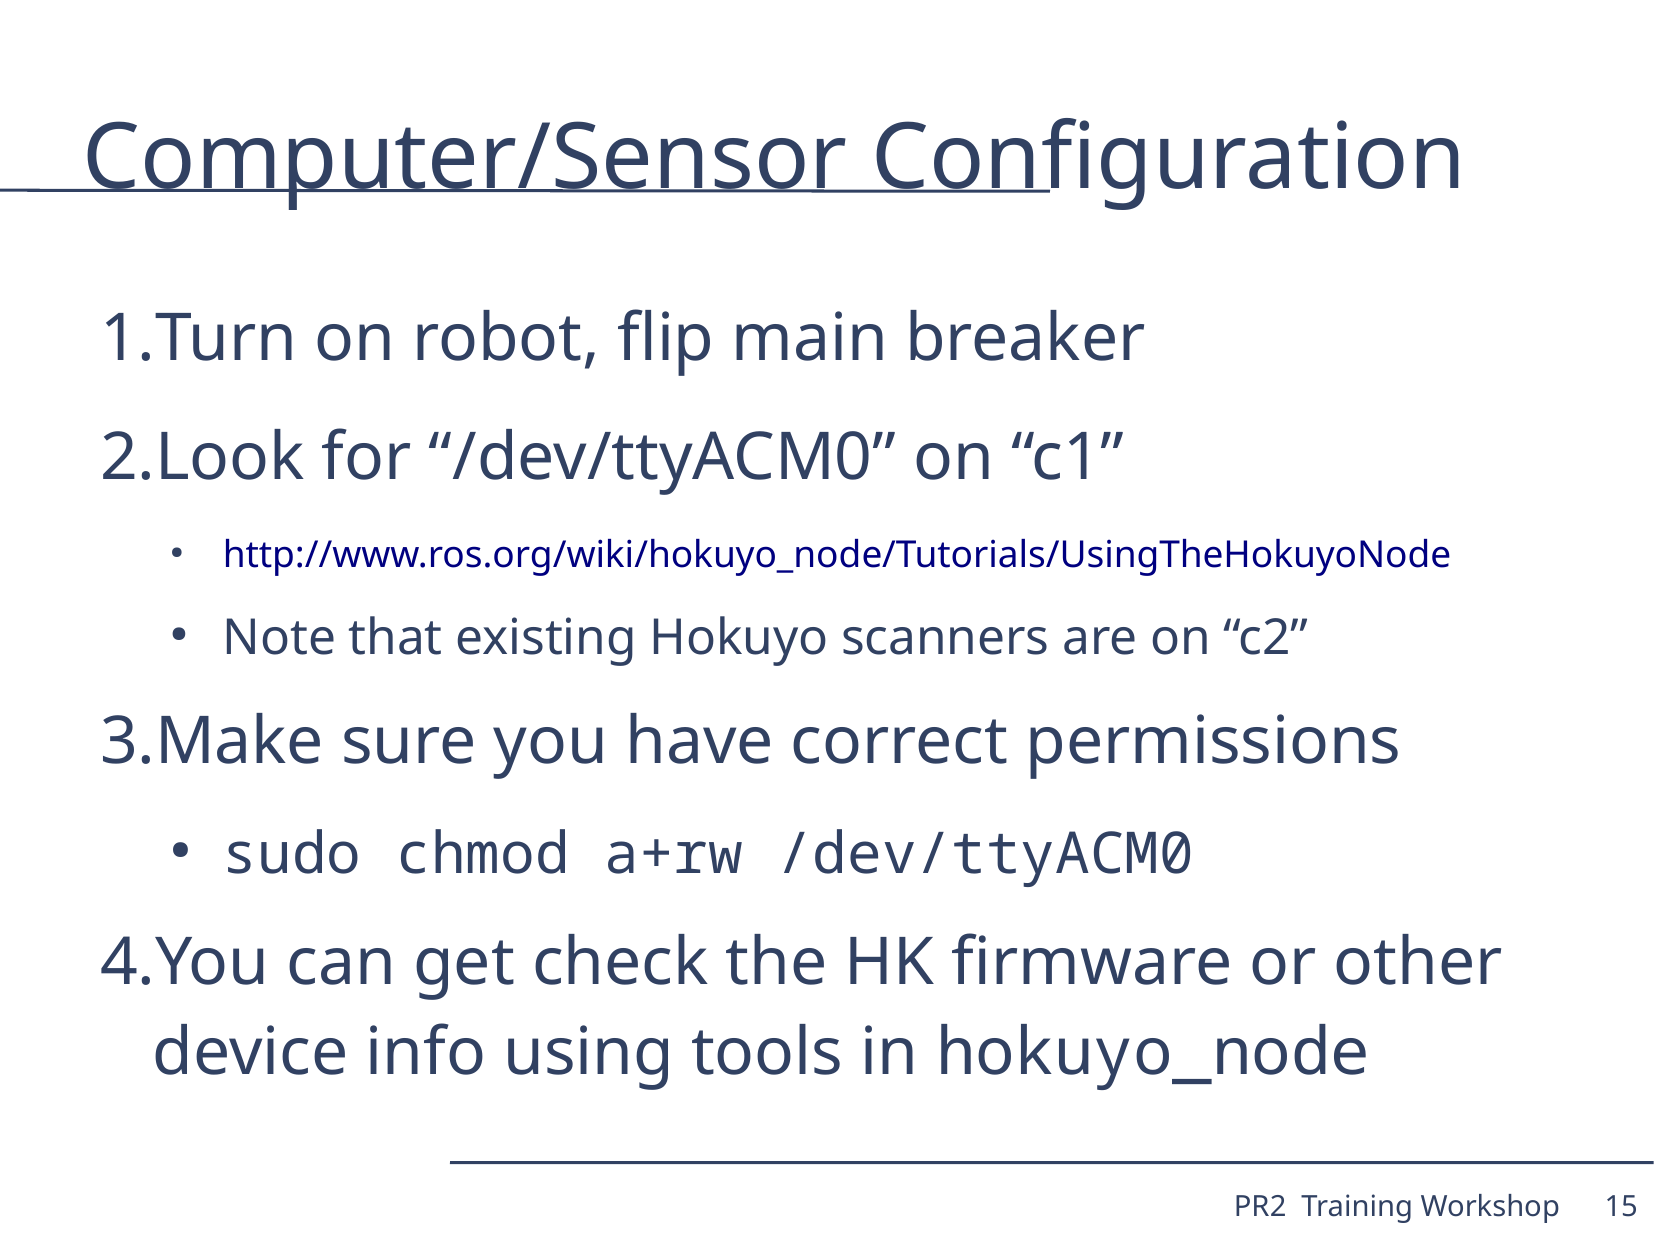

# Computer/Sensor Configuration
Turn on robot, flip main breaker
Look for “/dev/ttyACM0” on “c1”
http://www.ros.org/wiki/hokuyo_node/Tutorials/UsingTheHokuyoNode
Note that existing Hokuyo scanners are on “c2”
Make sure you have correct permissions
sudo chmod a+rw /dev/ttyACM0
You can get check the HK firmware or other device info using tools in hokuyo_node